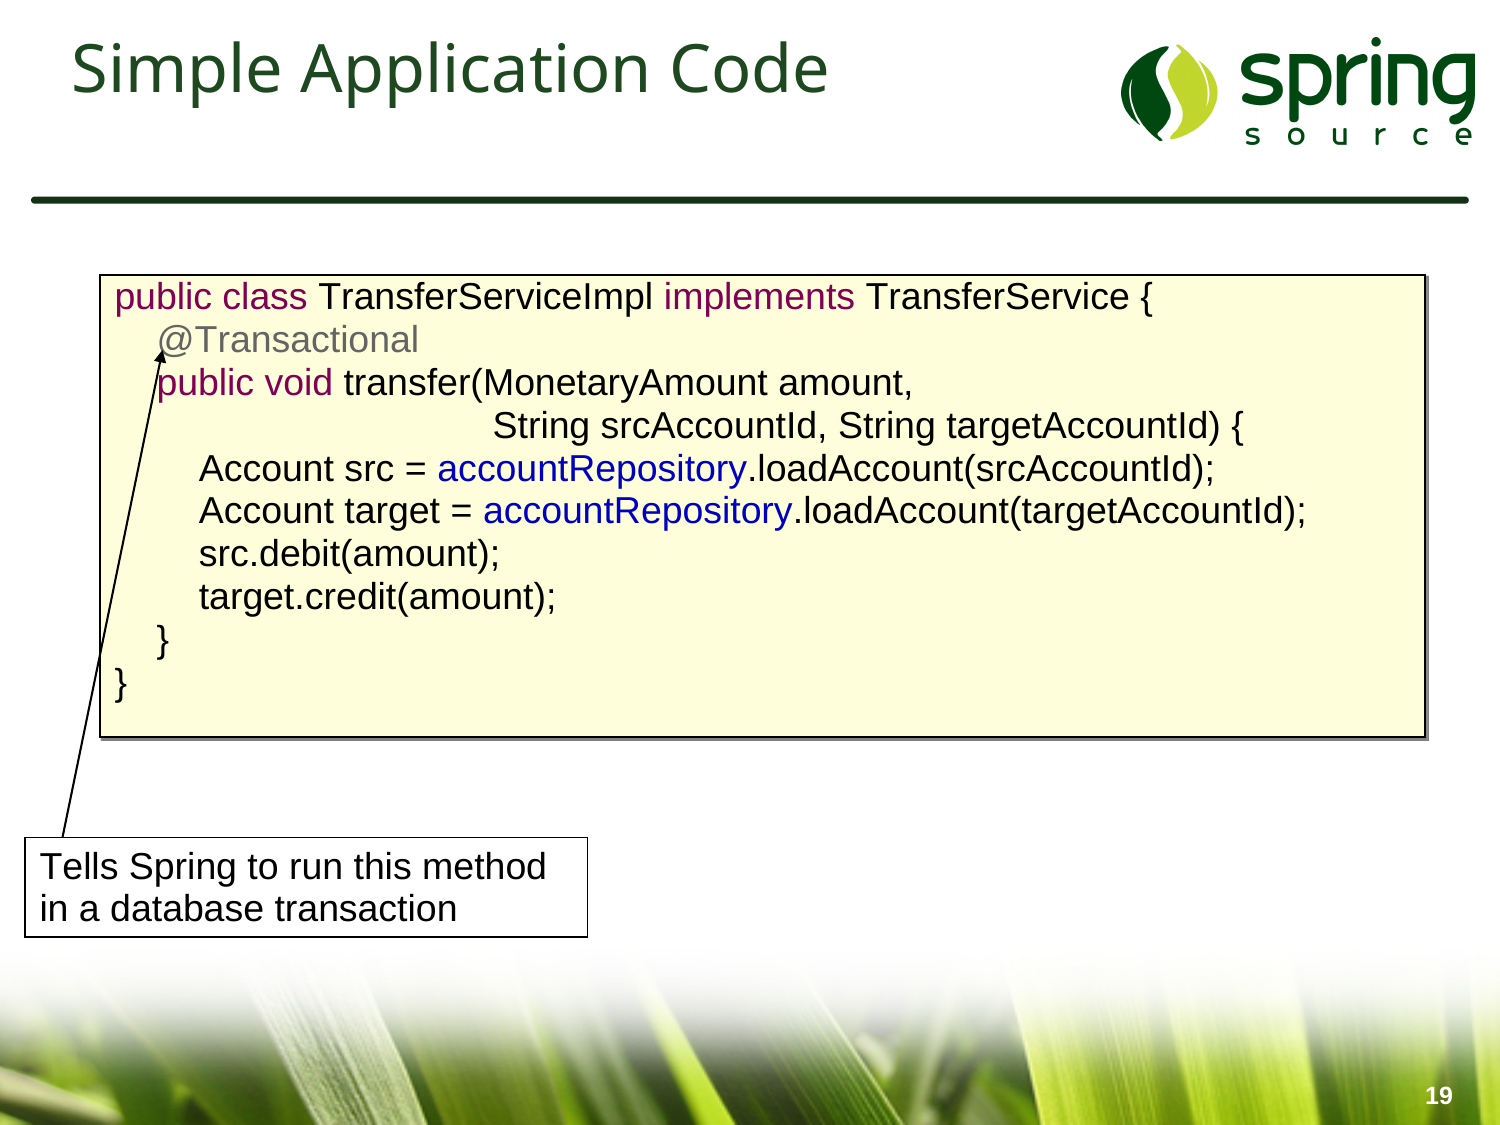

# Simple Application Code
public class TransferServiceImpl implements TransferService {
 @Transactional
 public void transfer(MonetaryAmount amount,
 String srcAccountId, String targetAccountId) {
 Account src = accountRepository.loadAccount(srcAccountId);
 Account target = accountRepository.loadAccount(targetAccountId);
 src.debit(amount);
 target.credit(amount);
 }
}
Tells Spring to run this method in a database transaction